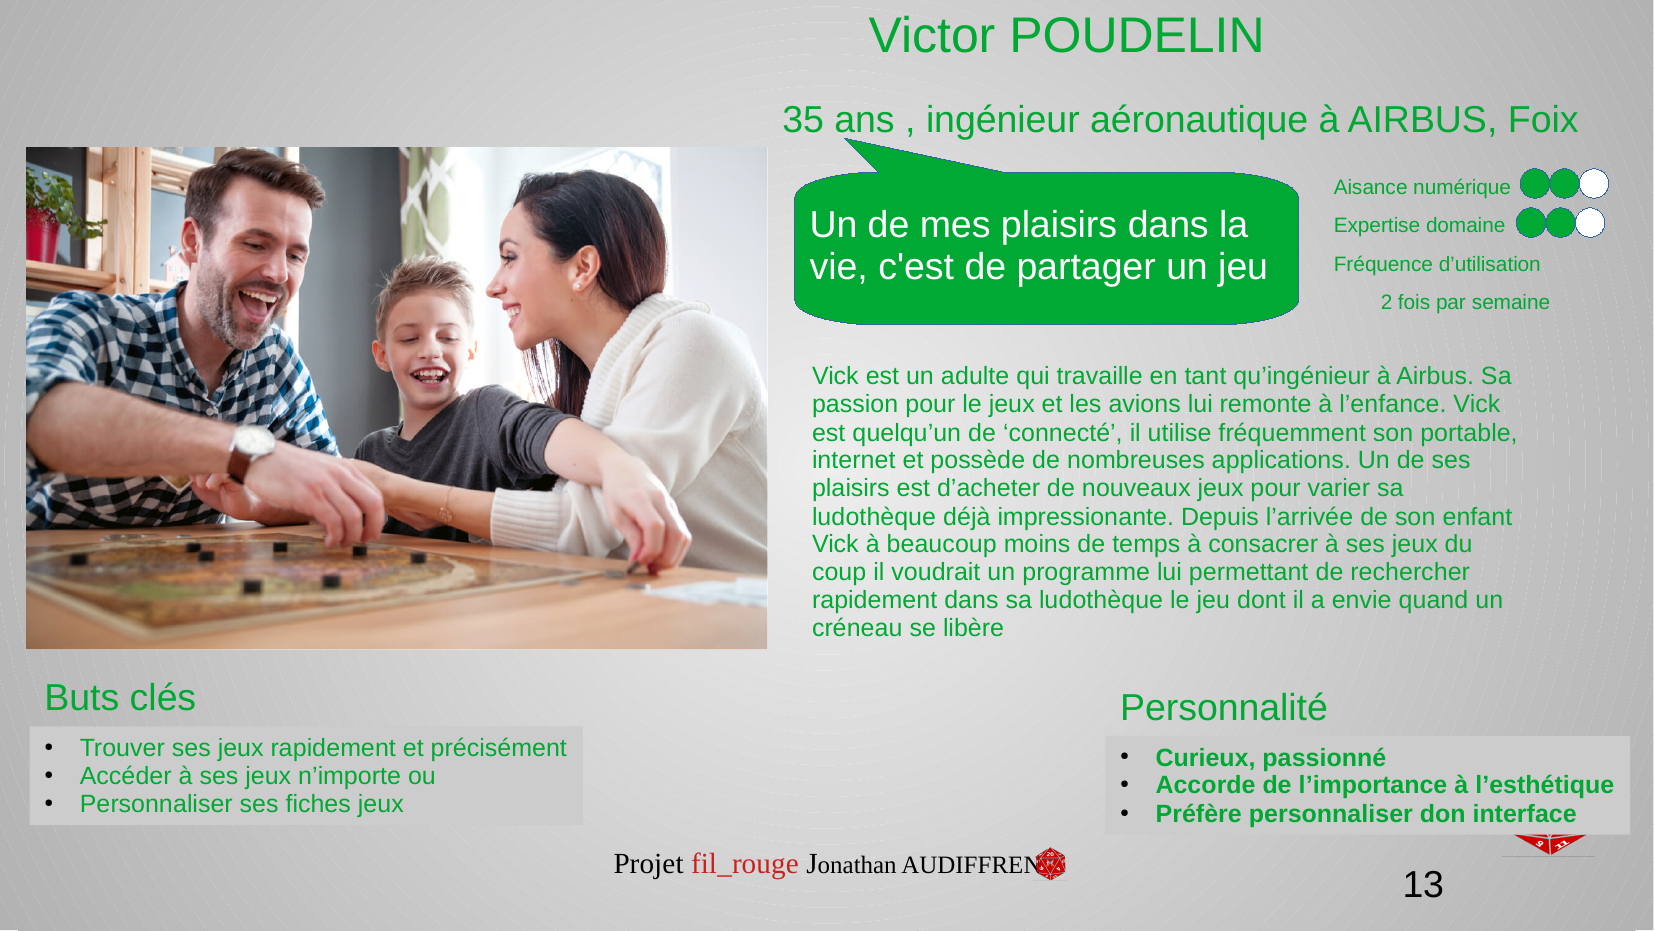

Victor POUDELIN
35 ans , ingénieur aéronautique à AIRBUS, Foix
Aisance numérique
Un de mes plaisirs dans la vie, c'est de partager un jeu
Expertise domaine
Fréquence d’utilisation
2 fois par semaine
Vick est un adulte qui travaille en tant qu’ingénieur à Airbus. Sa passion pour le jeux et les avions lui remonte à l’enfance. Vick est quelqu’un de ‘connecté’, il utilise fréquemment son portable, internet et possède de nombreuses applications. Un de ses plaisirs est d’acheter de nouveaux jeux pour varier sa ludothèque déjà impressionante. Depuis l’arrivée de son enfant Vick à beaucoup moins de temps à consacrer à ses jeux du coup il voudrait un programme lui permettant de rechercher rapidement dans sa ludothèque le jeu dont il a envie quand un créneau se libère
Buts clés
Personnalité
Trouver ses jeux rapidement et précisément
Accéder à ses jeux n’importe ou
Personnaliser ses fiches jeux
Curieux, passionné
Accorde de l’importance à l’esthétique
Préfère personnaliser don interface